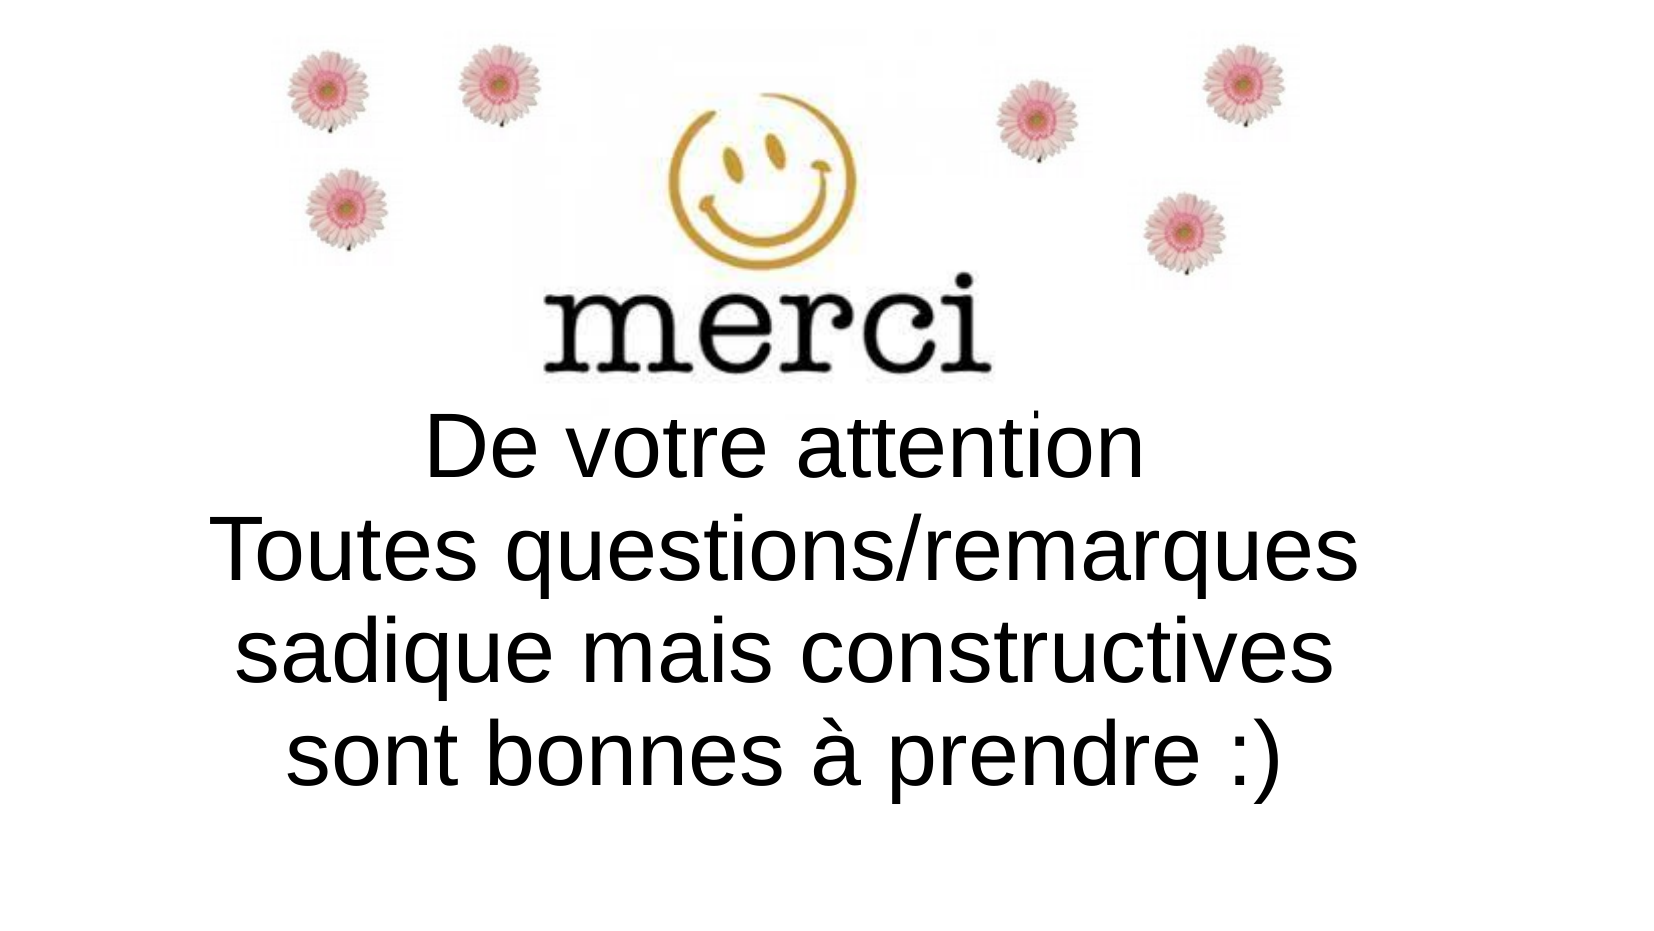

# De votre attention Toutes questions/remarques sadique mais constructives sont bonnes à prendre :)